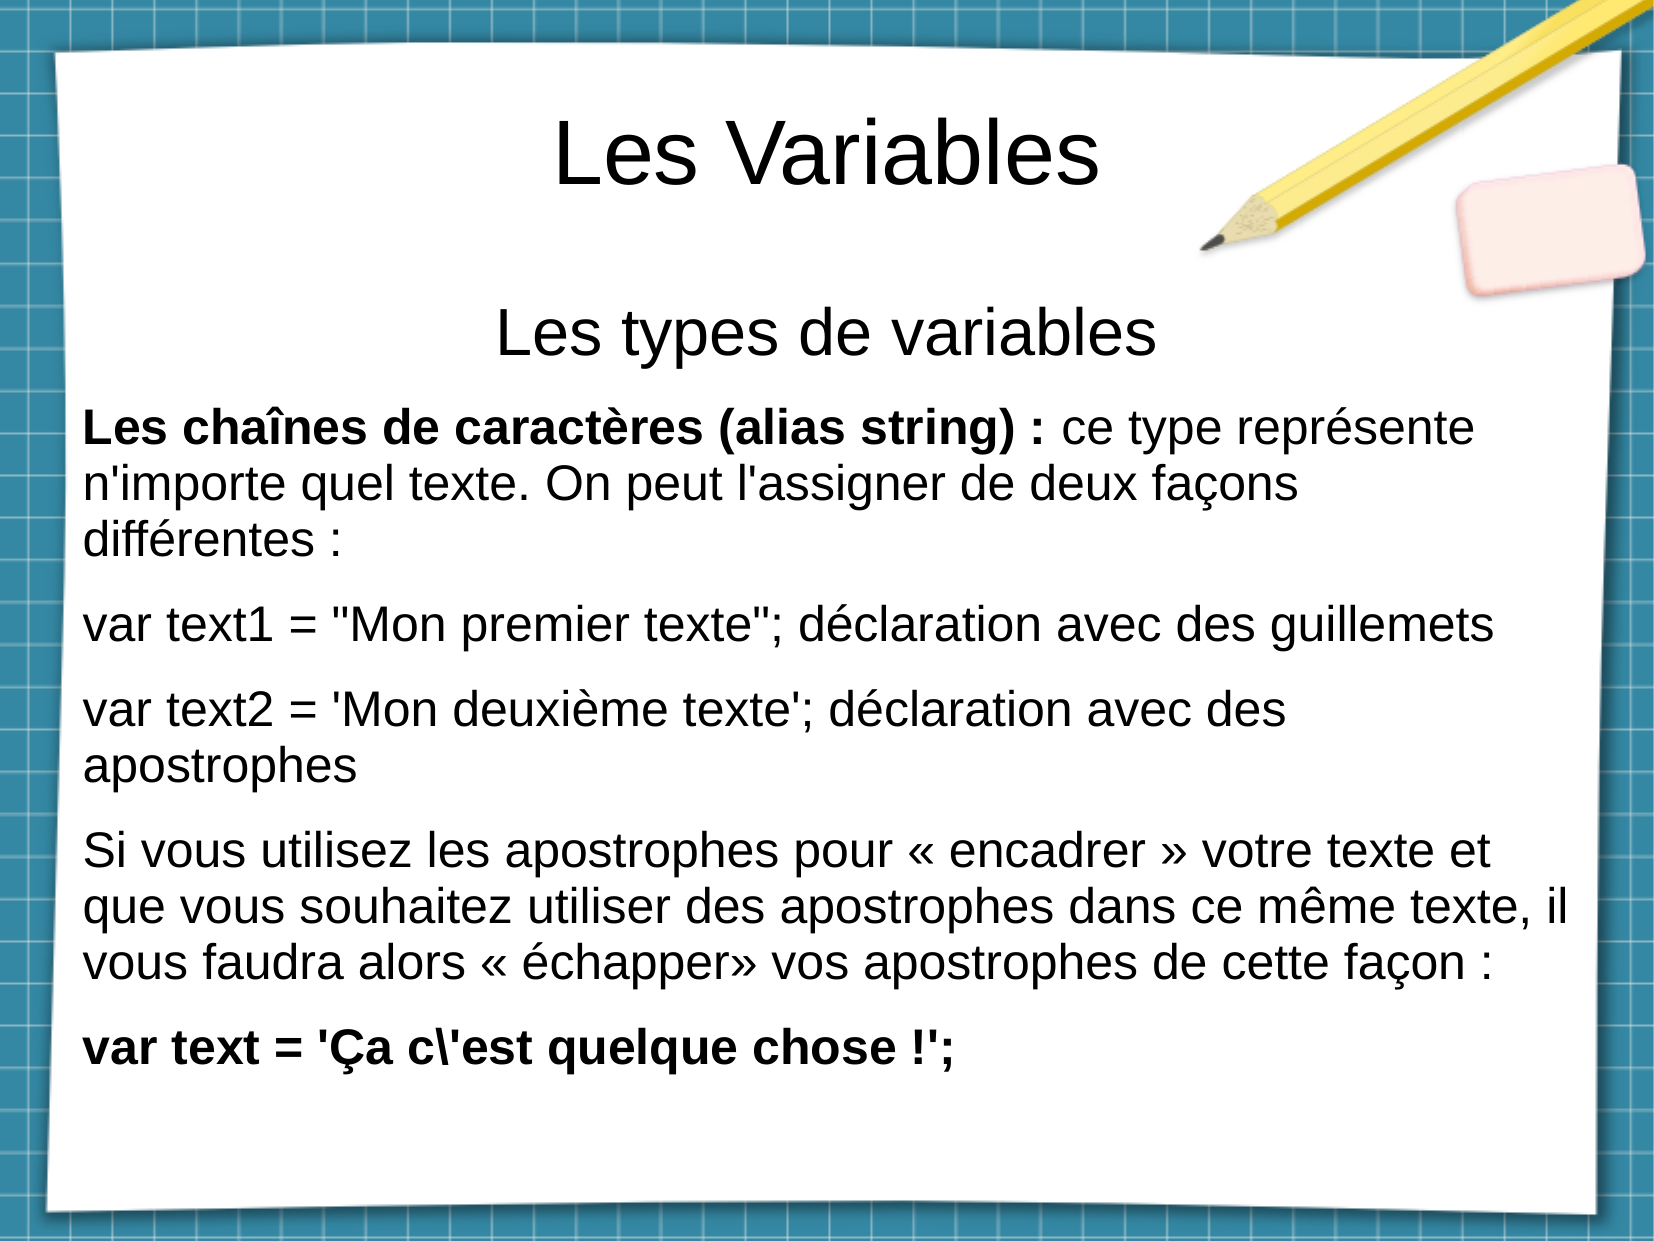

# Les Variables
Les types de variables
Les chaînes de caractères (alias string) : ce type représente n'importe quel texte. On peut l'assigner de deux façons différentes :
var text1 = "Mon premier texte"; déclaration avec des guillemets
var text2 = 'Mon deuxième texte'; déclaration avec des apostrophes
Si vous utilisez les apostrophes pour « encadrer » votre texte et que vous souhaitez utiliser des apostrophes dans ce même texte, il vous faudra alors « échapper» vos apostrophes de cette façon :
var text = 'Ça c\'est quelque chose !';